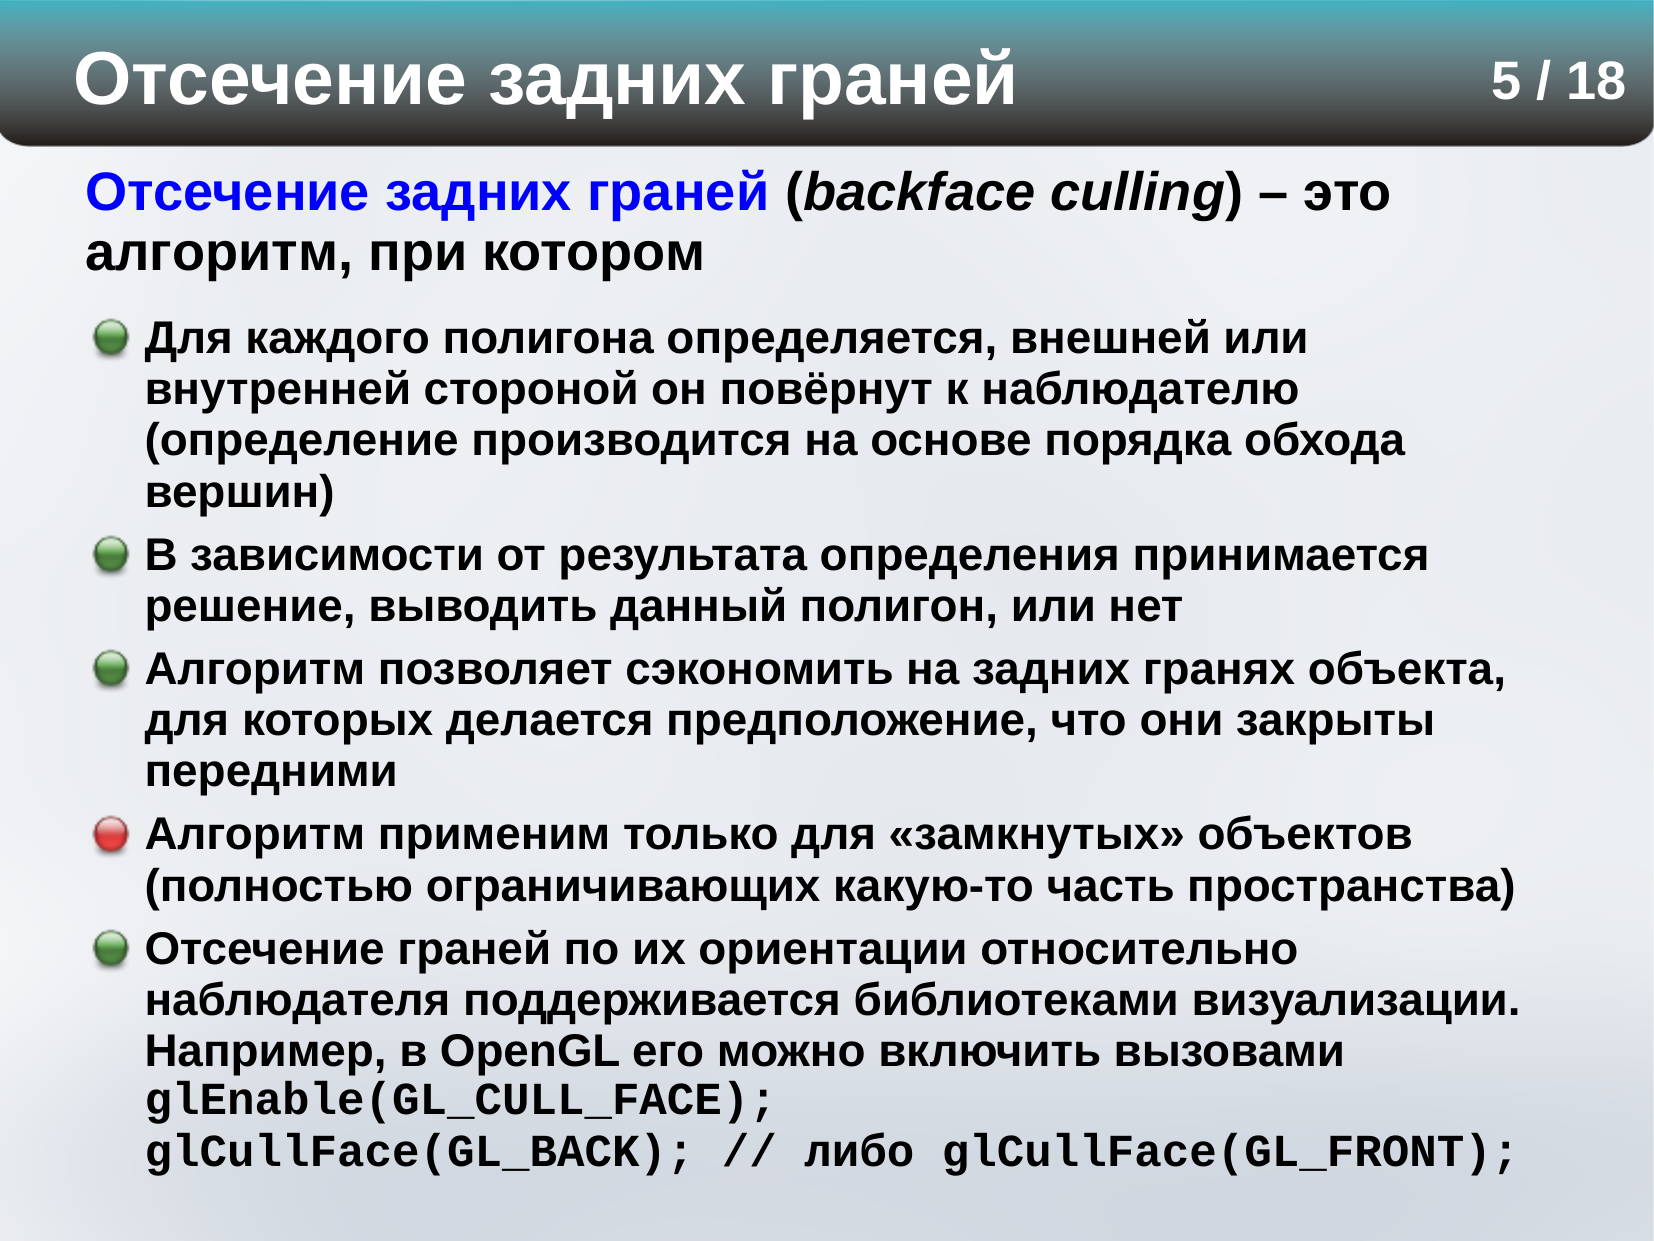

Отсечение задних граней
Отсечение задних граней (backface culling) – это алгоритм, при котором
Для каждого полигона определяется, внешней или внутренней стороной он повёрнут к наблюдателю (определение производится на основе порядка обхода вершин)
В зависимости от результата определения принимается решение, выводить данный полигон, или нет
Алгоритм позволяет сэкономить на задних гранях объекта, для которых делается предположение, что они закрыты передними
Алгоритм применим только для «замкнутых» объектов (полностью ограничивающих какую-то часть пространства)
Отсечение граней по их ориентации относительно наблюдателя поддерживается библиотеками визуализации. Например, в OpenGL его можно включить вызовами
glEnable(GL_CULL_FACE);
glCullFace(GL_BACK); // либо glCullFace(GL_FRONT);